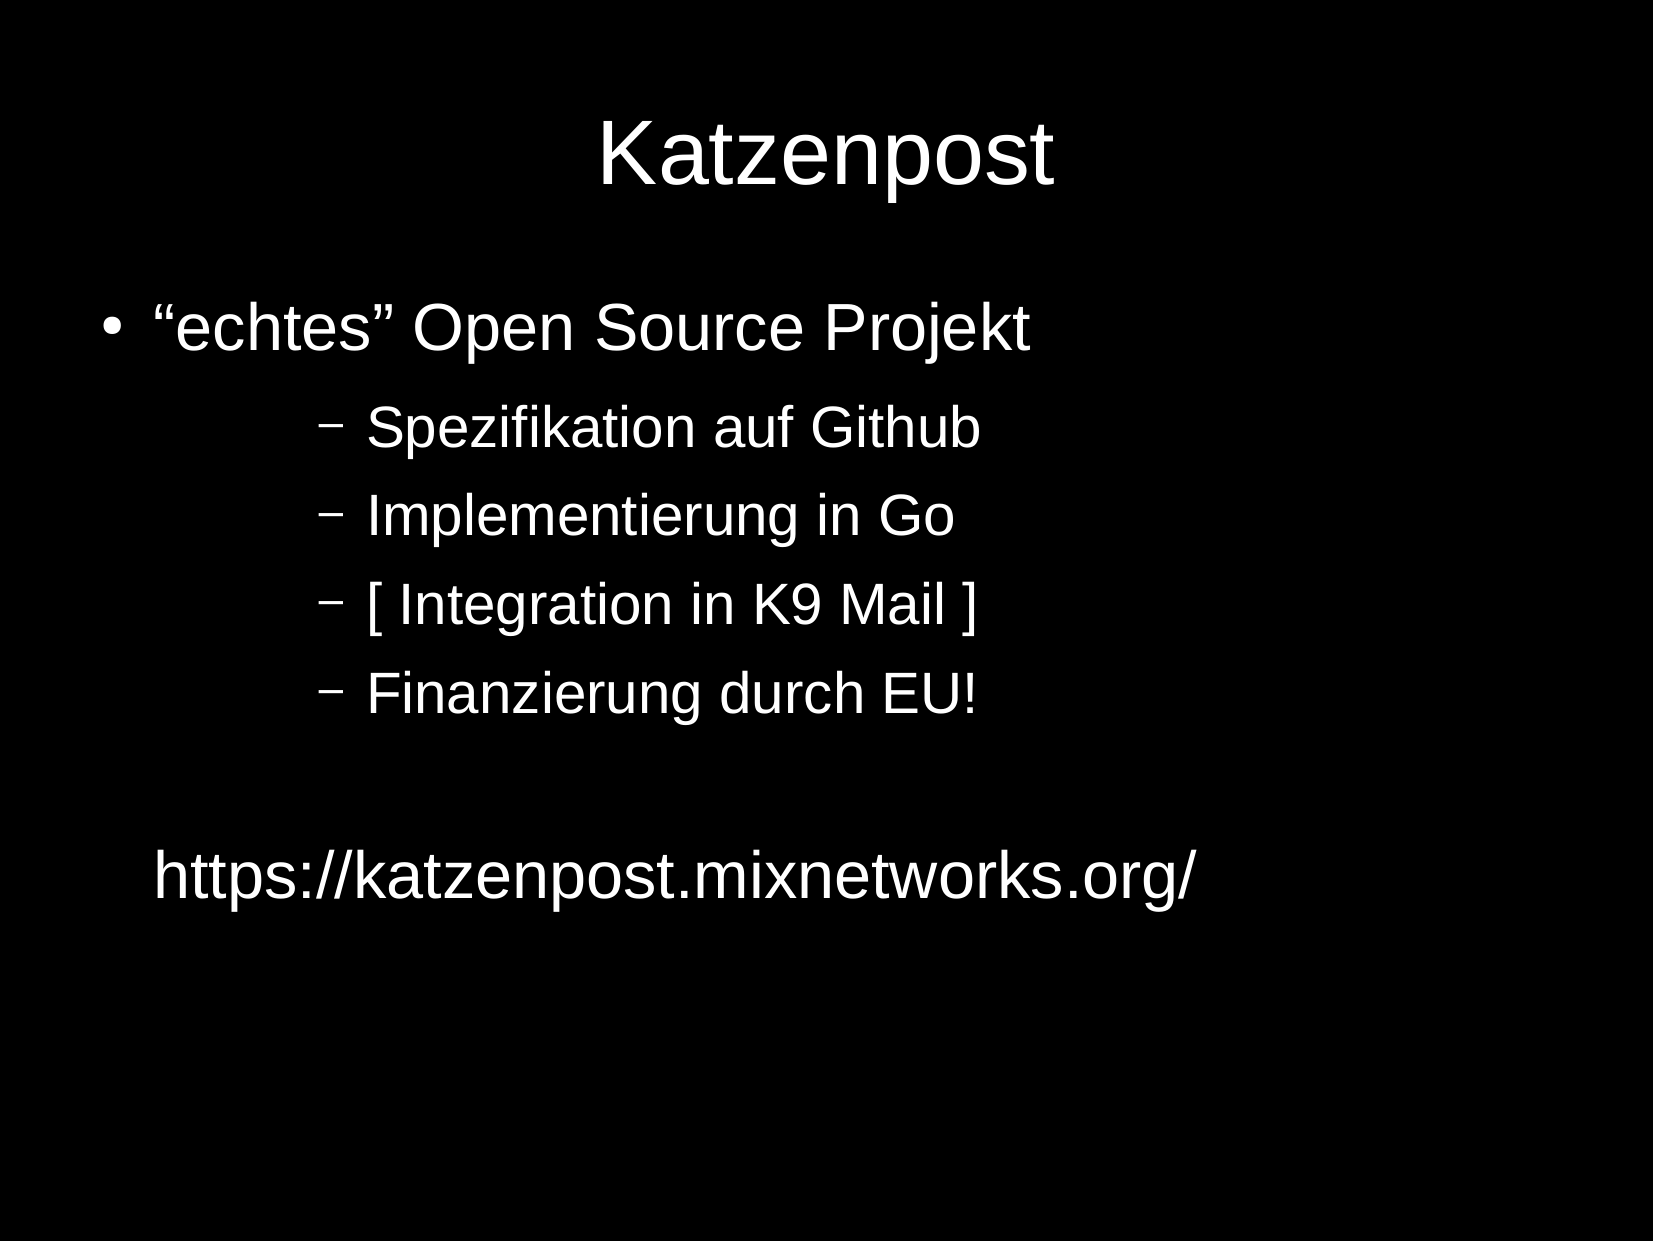

# Katzenpost
“echtes” Open Source Projekt
Spezifikation auf Github
Implementierung in Go
[ Integration in K9 Mail ]
Finanzierung durch EU!
https://katzenpost.mixnetworks.org/